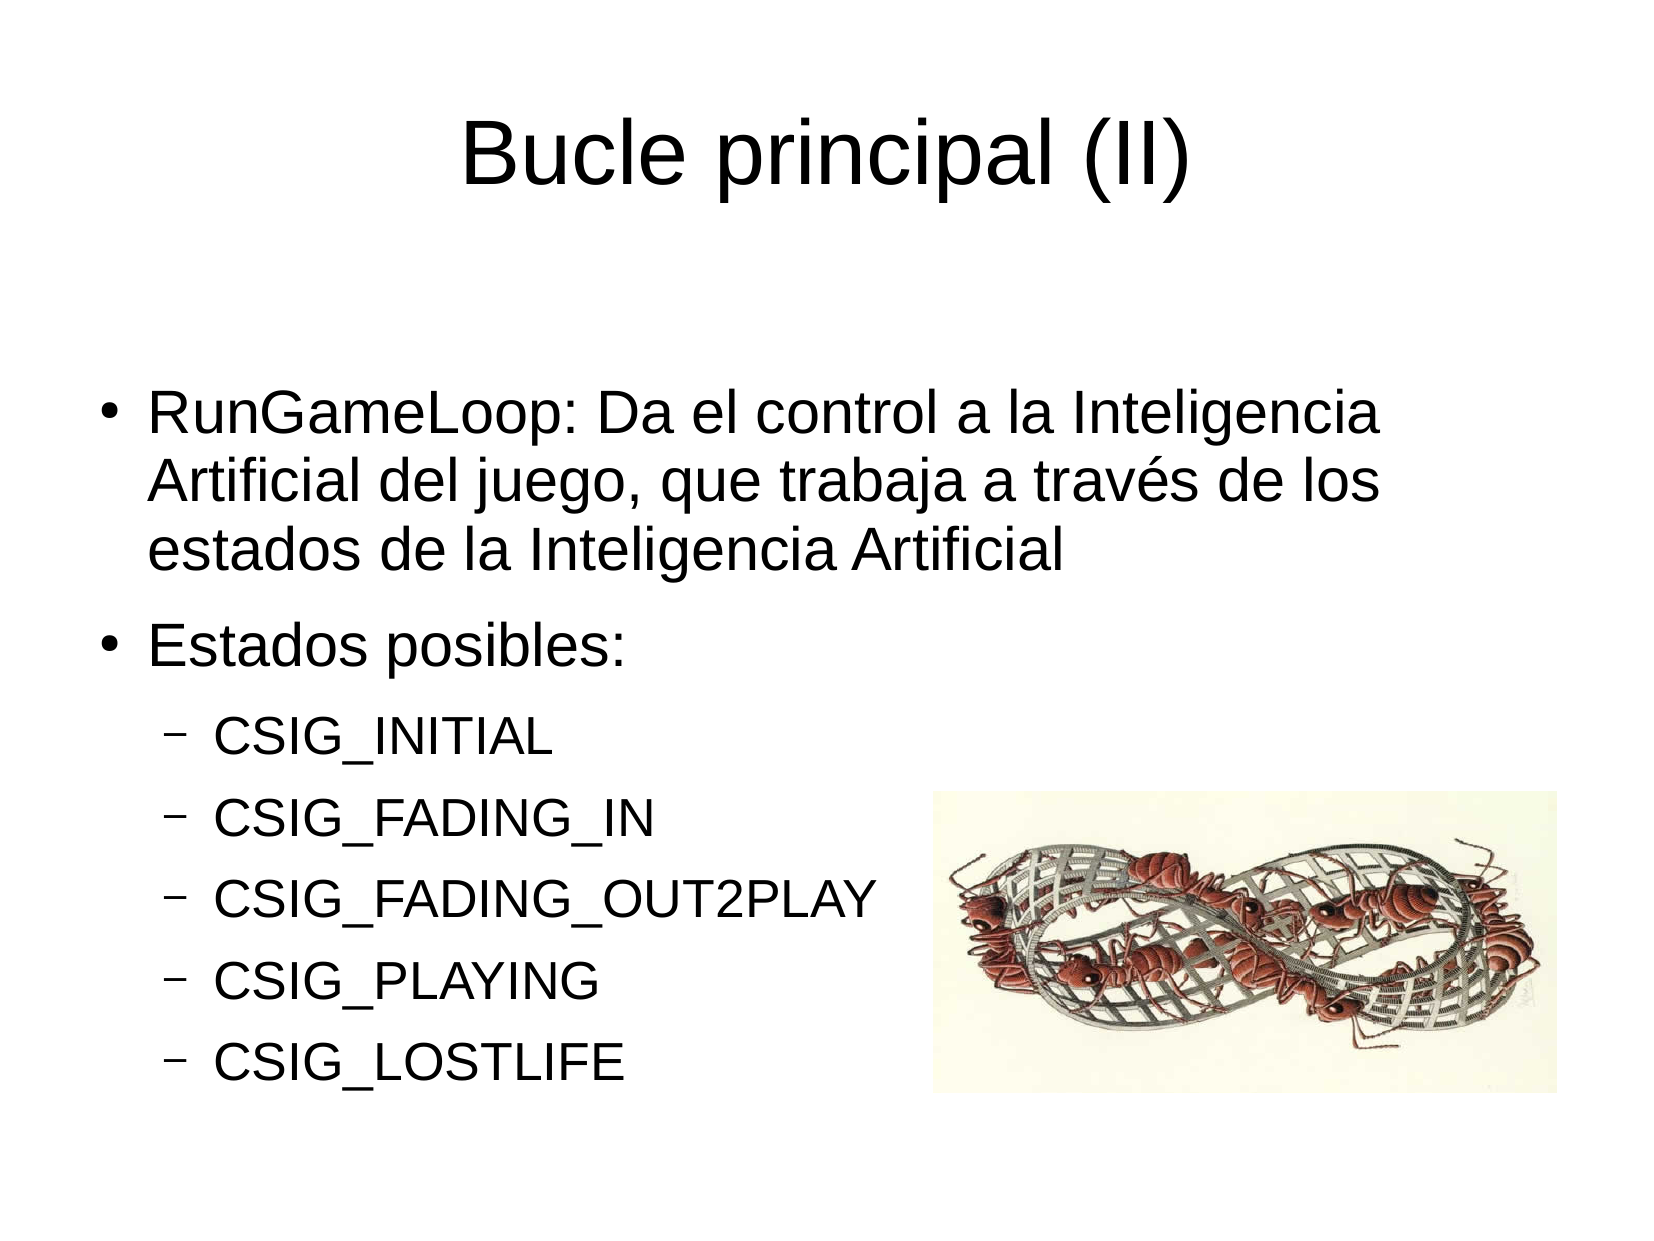

# Bucle principal (II)
RunGameLoop: Da el control a la Inteligencia Artificial del juego, que trabaja a través de los estados de la Inteligencia Artificial
Estados posibles:
CSIG_INITIAL
CSIG_FADING_IN
CSIG_FADING_OUT2PLAY
CSIG_PLAYING
CSIG_LOSTLIFE